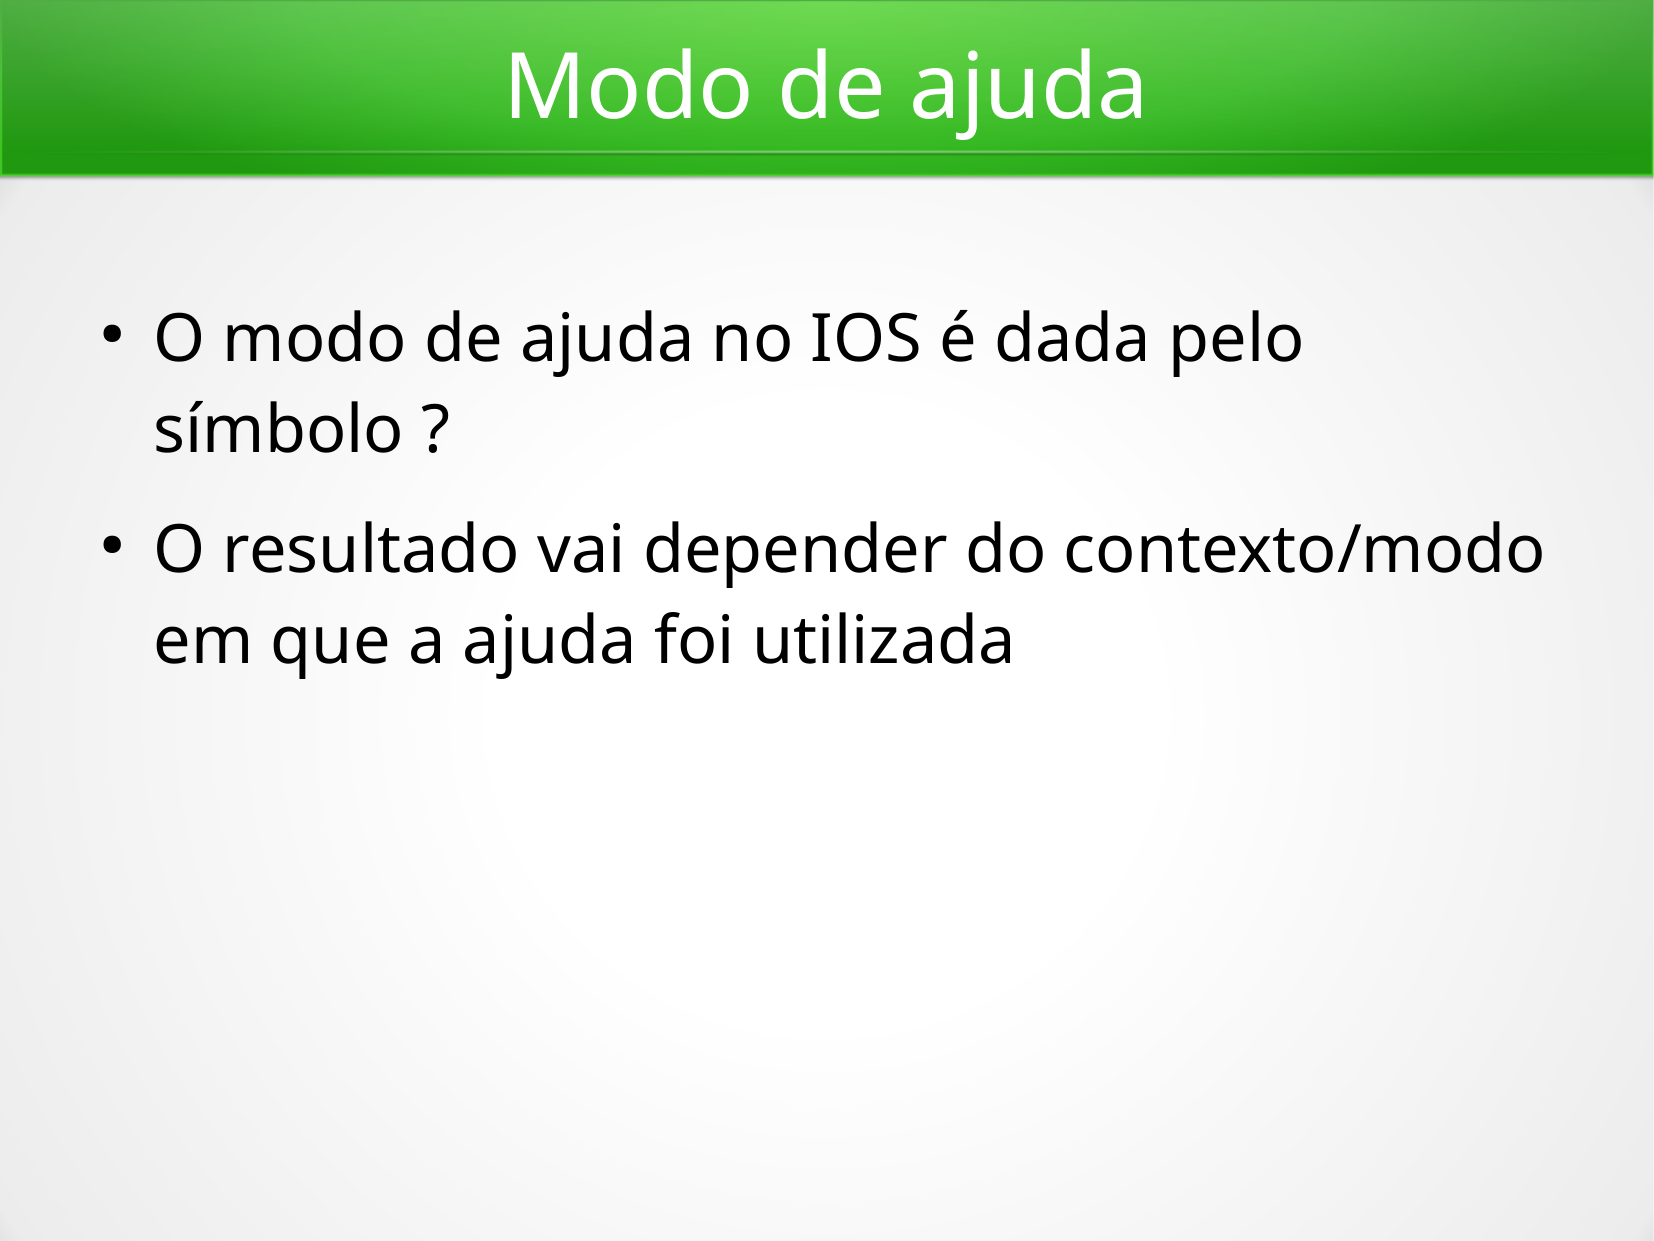

# Modo de ajuda
O modo de ajuda no IOS é dada pelo símbolo ?
O resultado vai depender do contexto/modo em que a ajuda foi utilizada